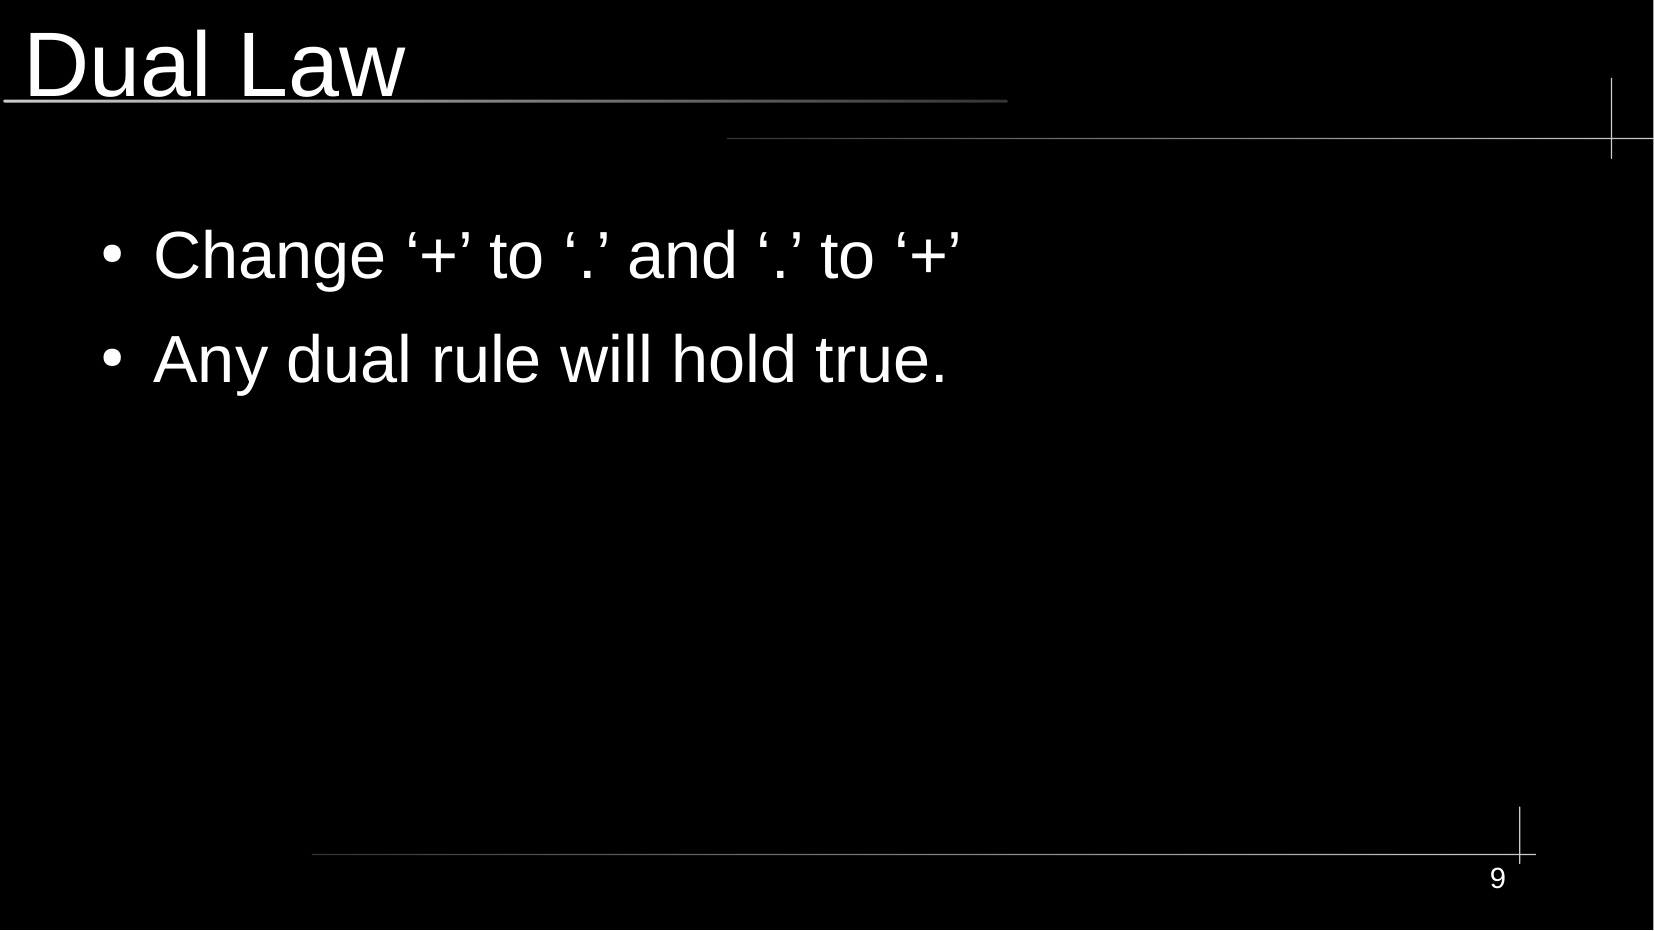

# Dual Law
Change ‘+’ to ‘.’ and ‘.’ to ‘+’
Any dual rule will hold true.
9